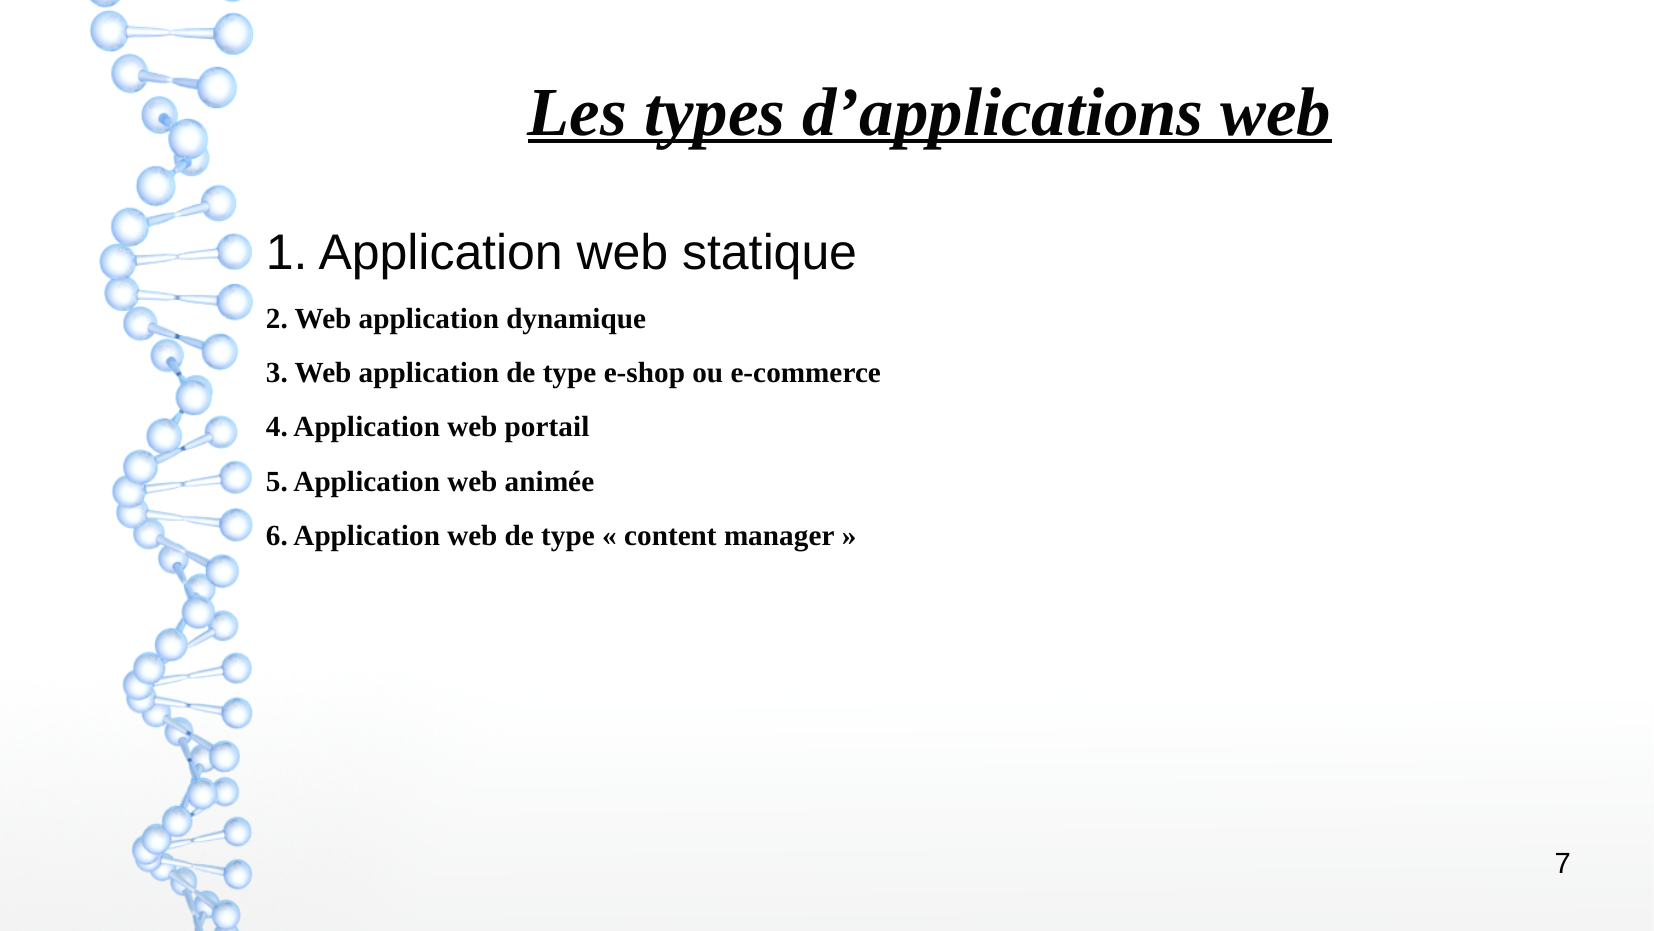

# Les types d’applications web
1. Application web statique
2. Web application dynamique
3. Web application de type e-shop ou e-commerce
4. Application web portail
5. Application web animée
6. Application web de type « content manager »
7